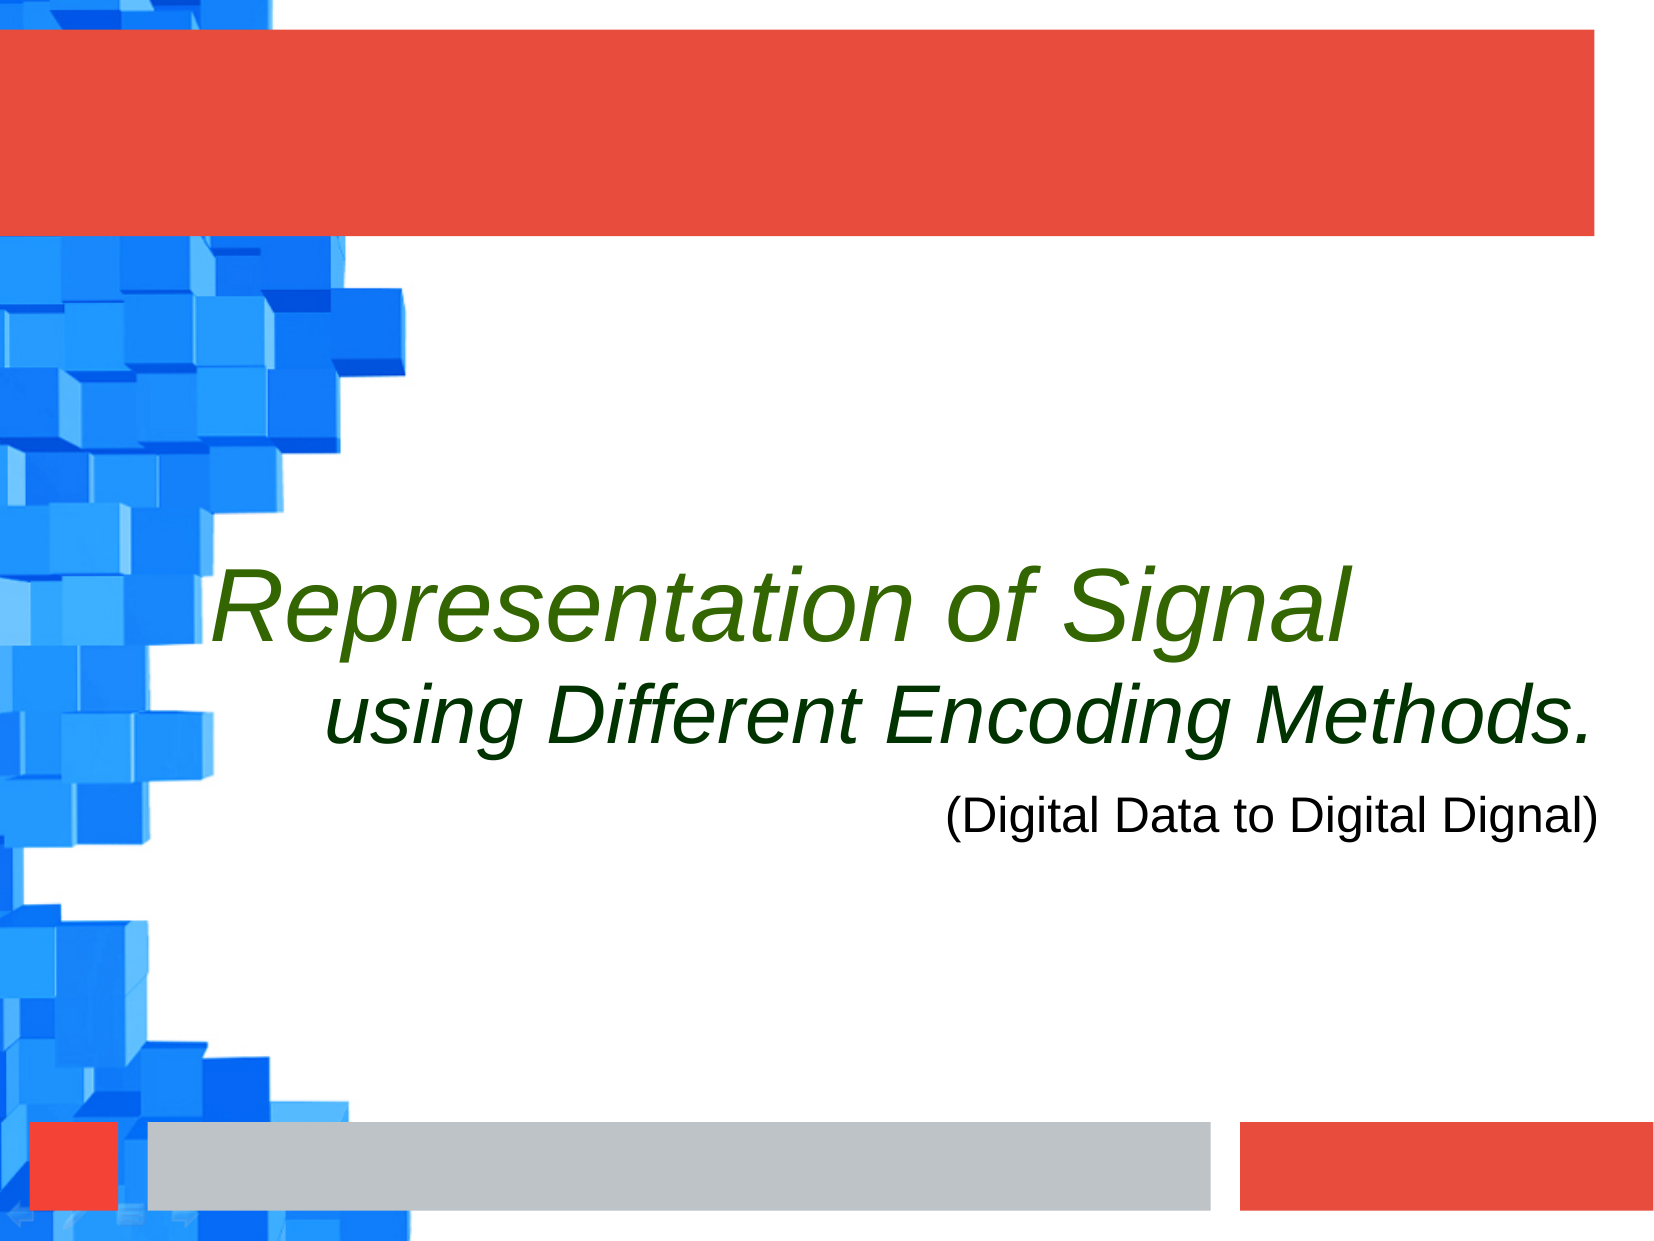

Representation of Signal
 using Different Encoding Methods.
(Digital Data to Digital Dignal)